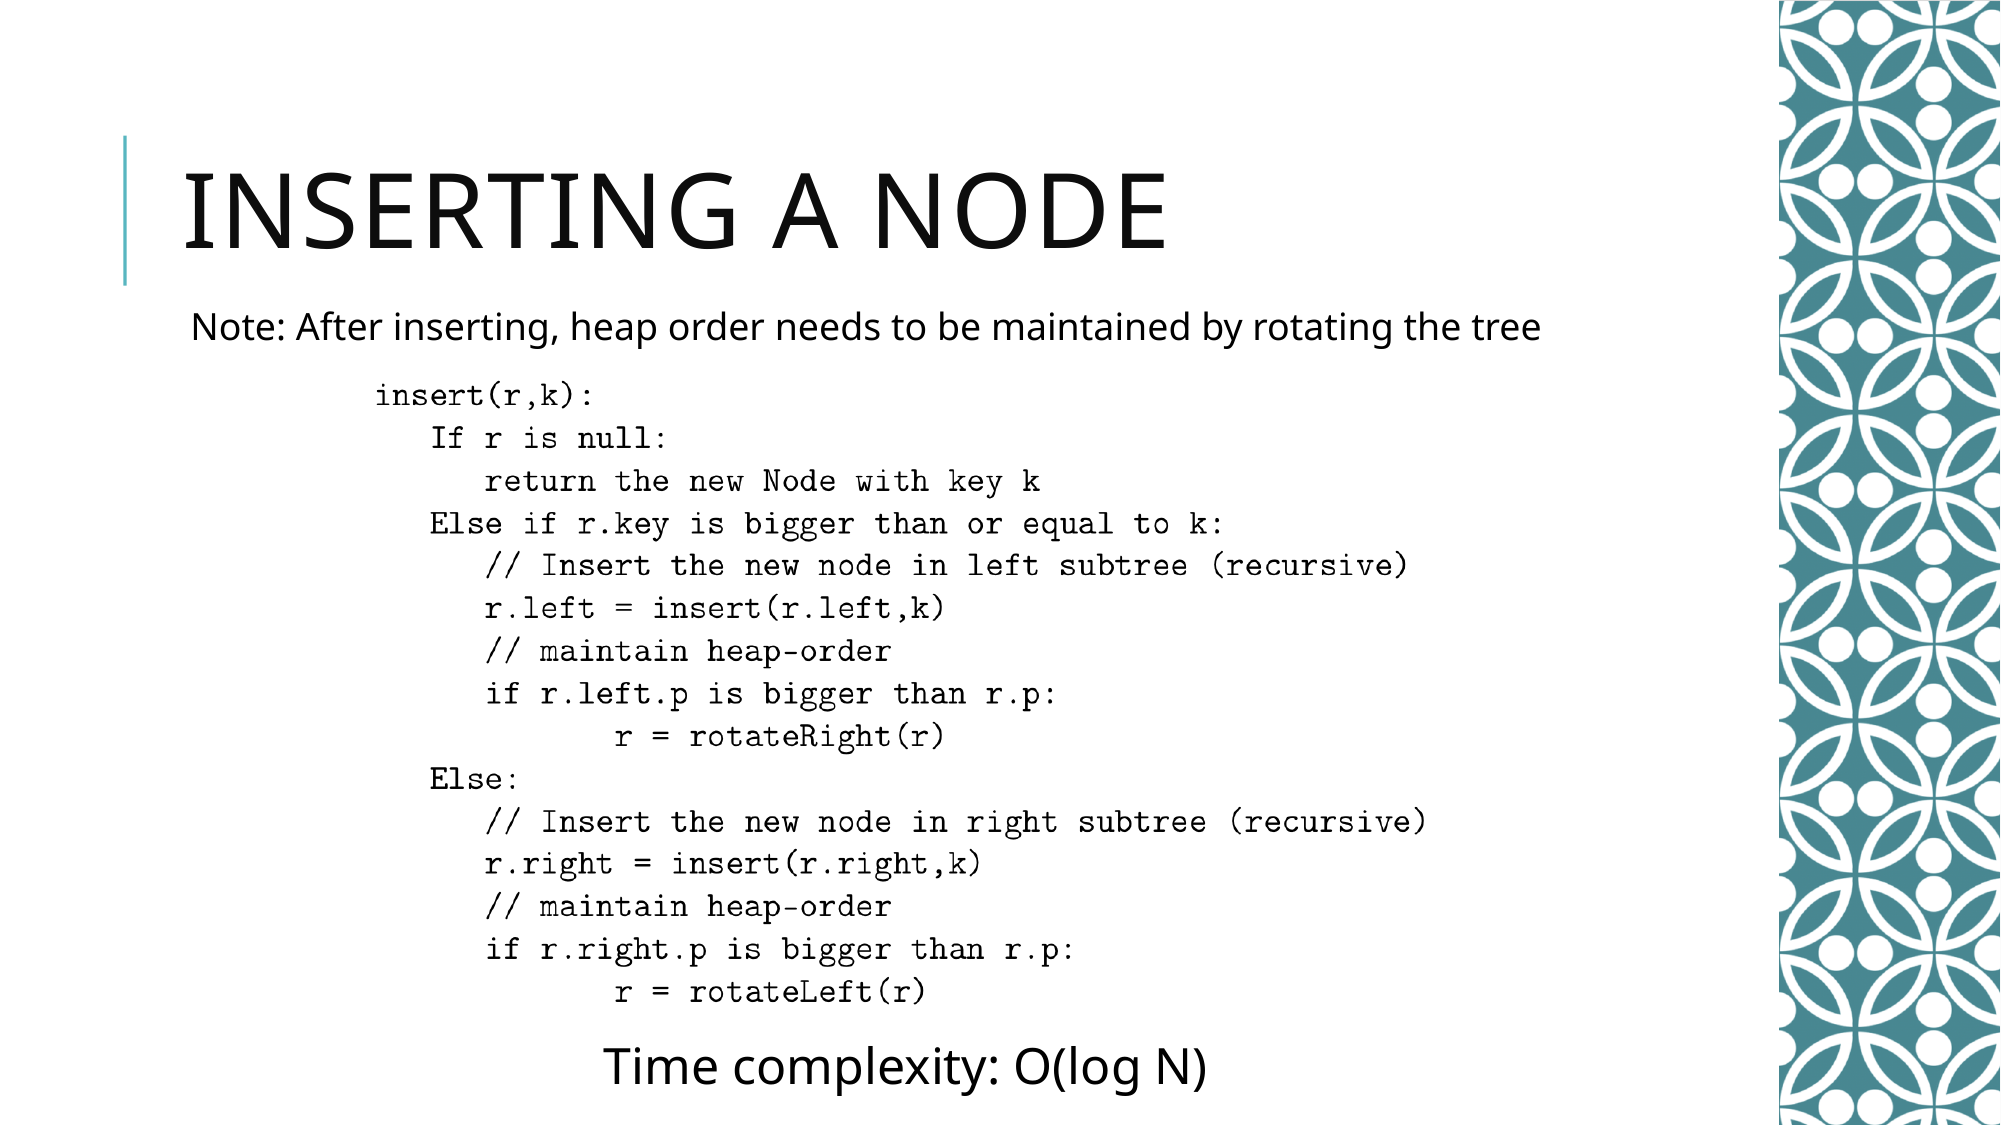

# Inserting a node
Note: After inserting, heap order needs to be maintained by rotating the tree
Time complexity: O(log N)